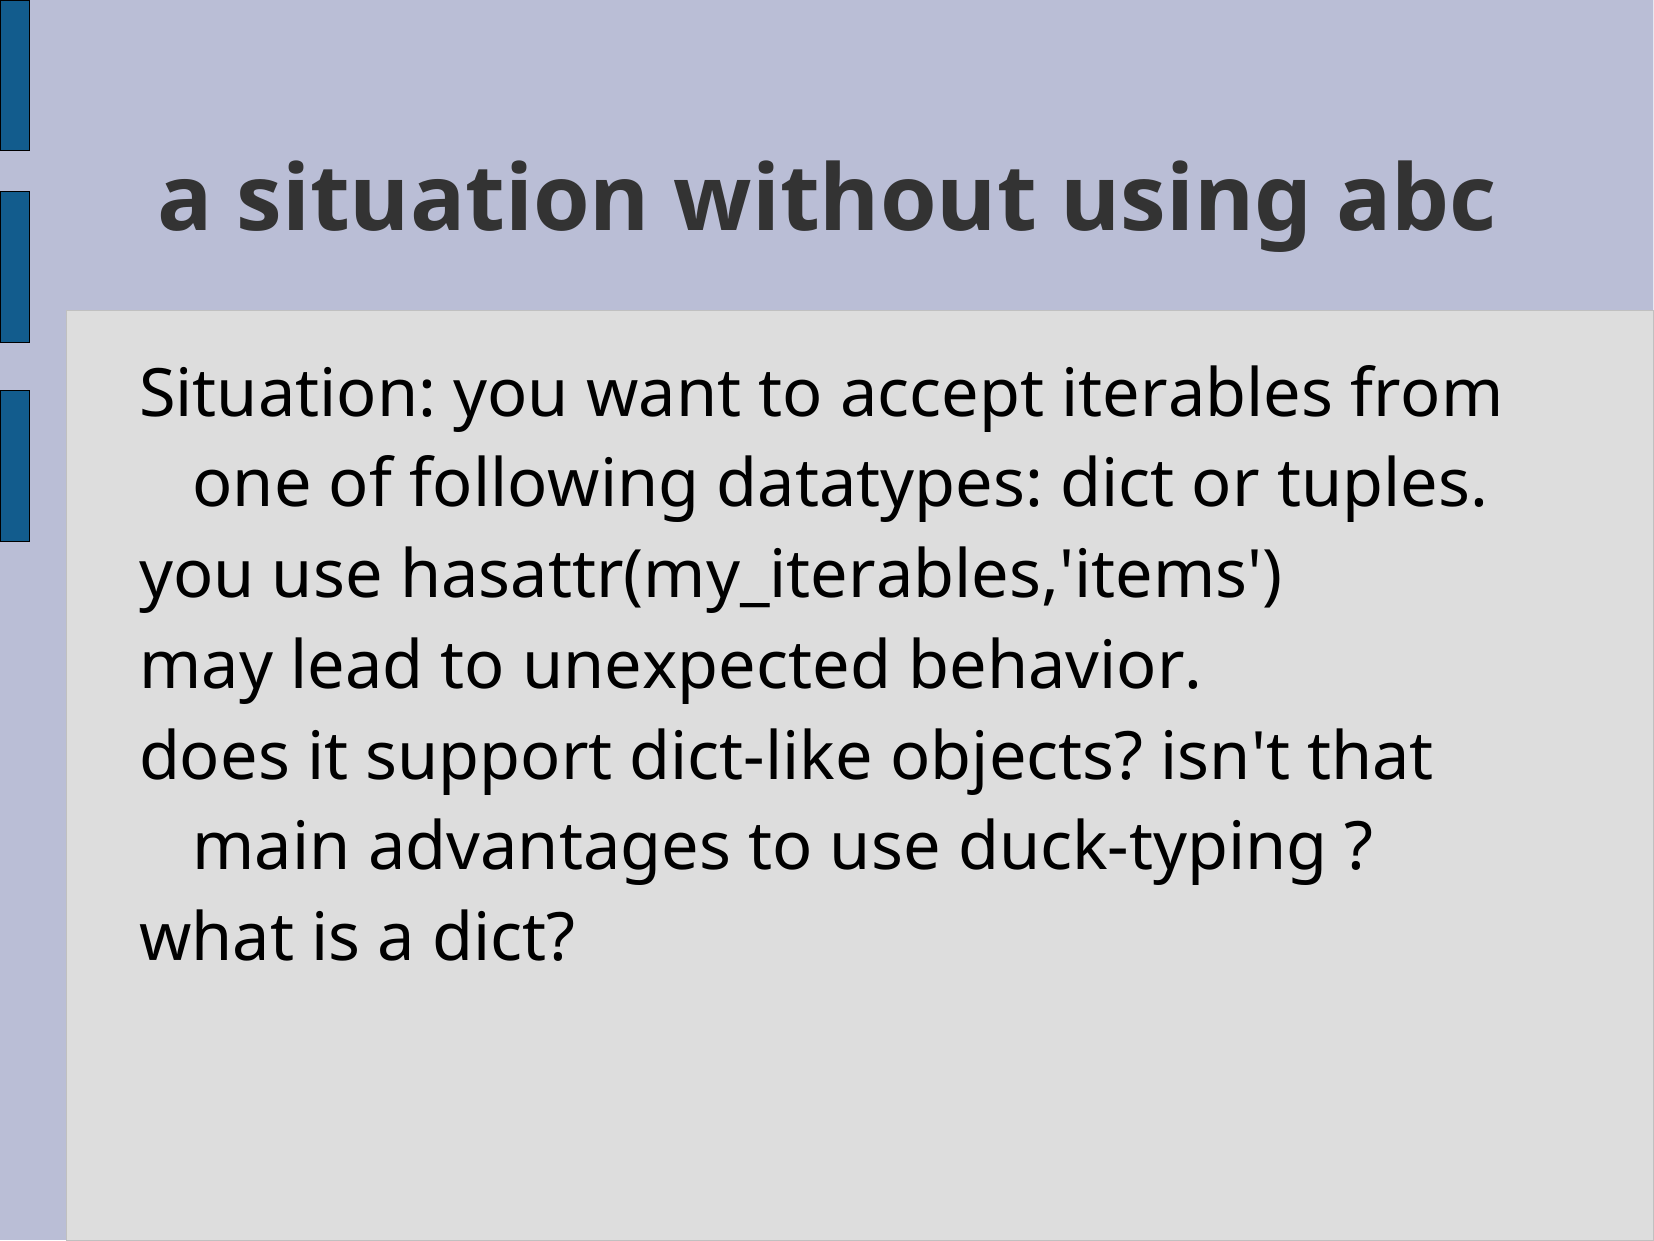

# a situation without using abc
Situation: you want to accept iterables from one of following datatypes: dict or tuples.
you use hasattr(my_iterables,'items')
may lead to unexpected behavior.
does it support dict-like objects? isn't that main advantages to use duck-typing ?
what is a dict?